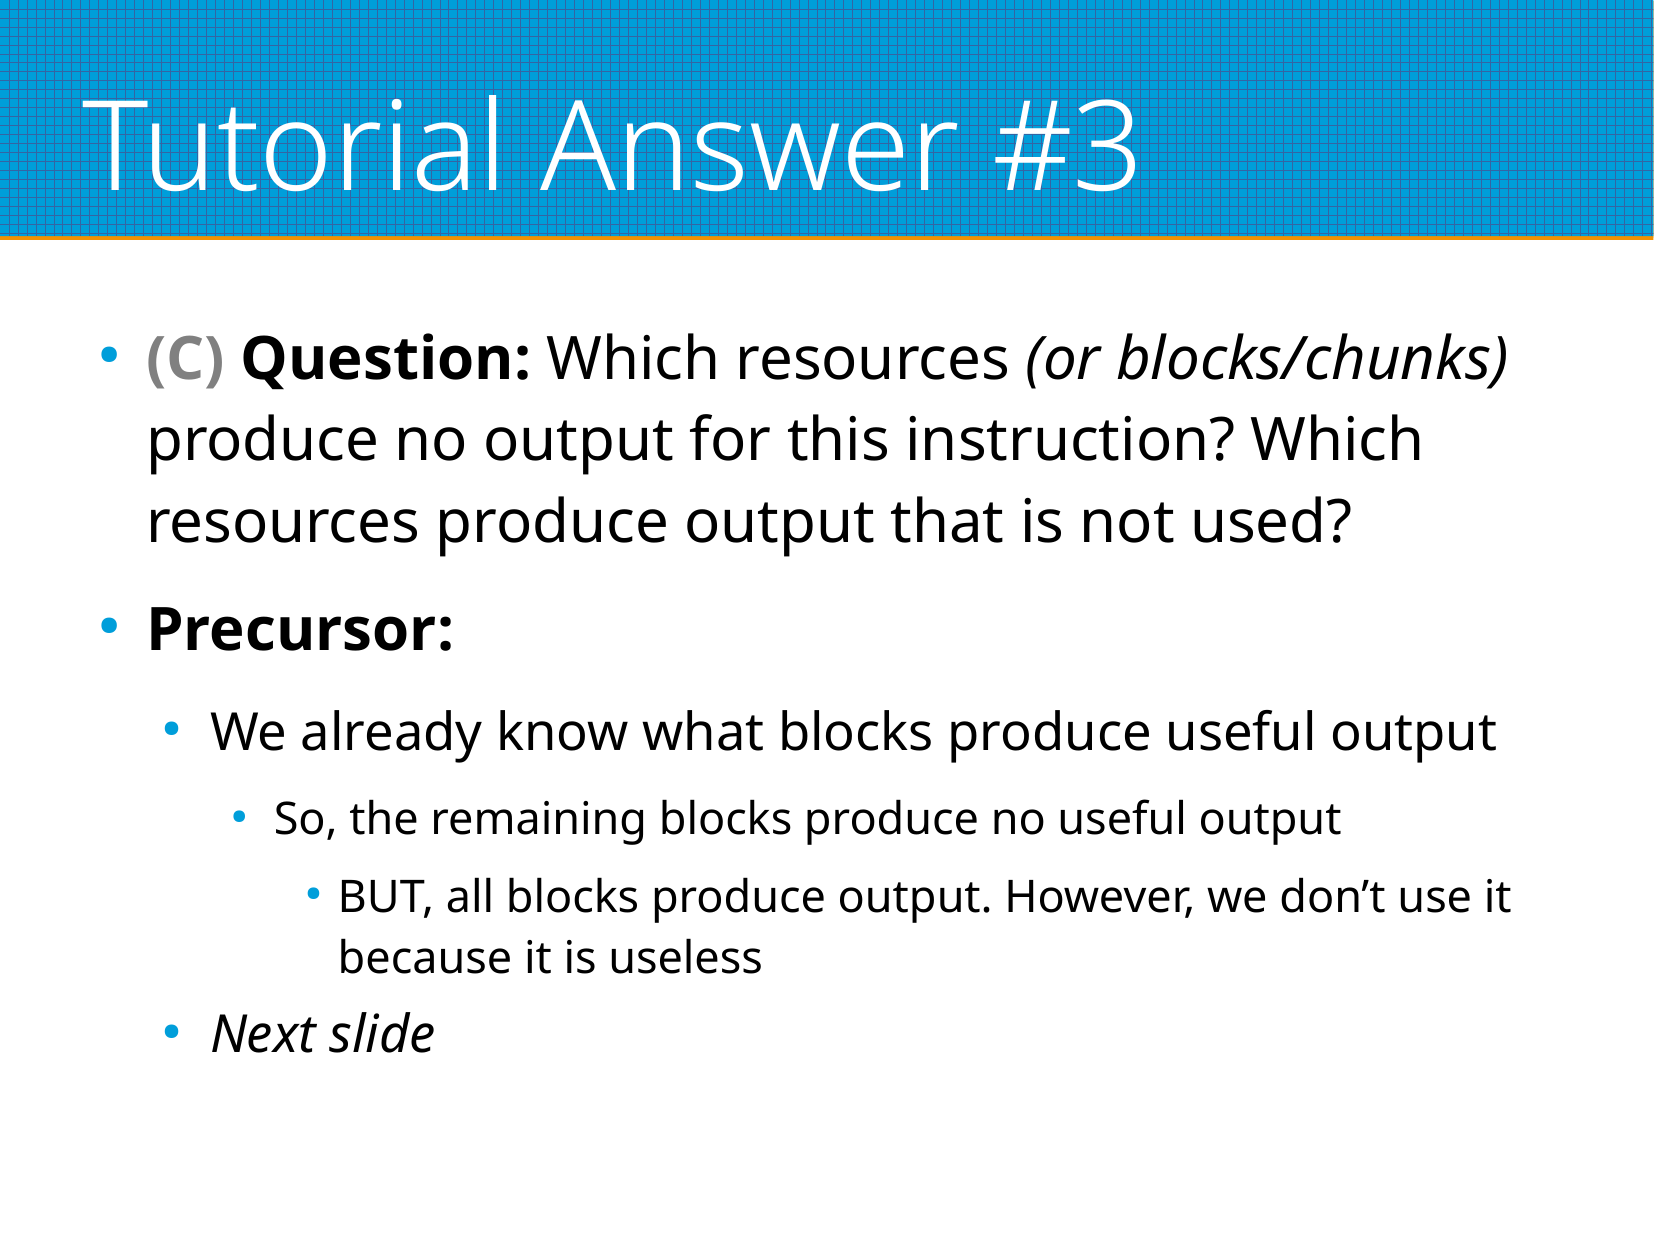

# Tutorial Answer #3
(C) Question: Which resources (or blocks/chunks) produce no output for this instruction? Which resources produce output that is not used?
Precursor:
We already know what blocks produce useful output
So, the remaining blocks produce no useful output
BUT, all blocks produce output. However, we don’t use it because it is useless
Next slide